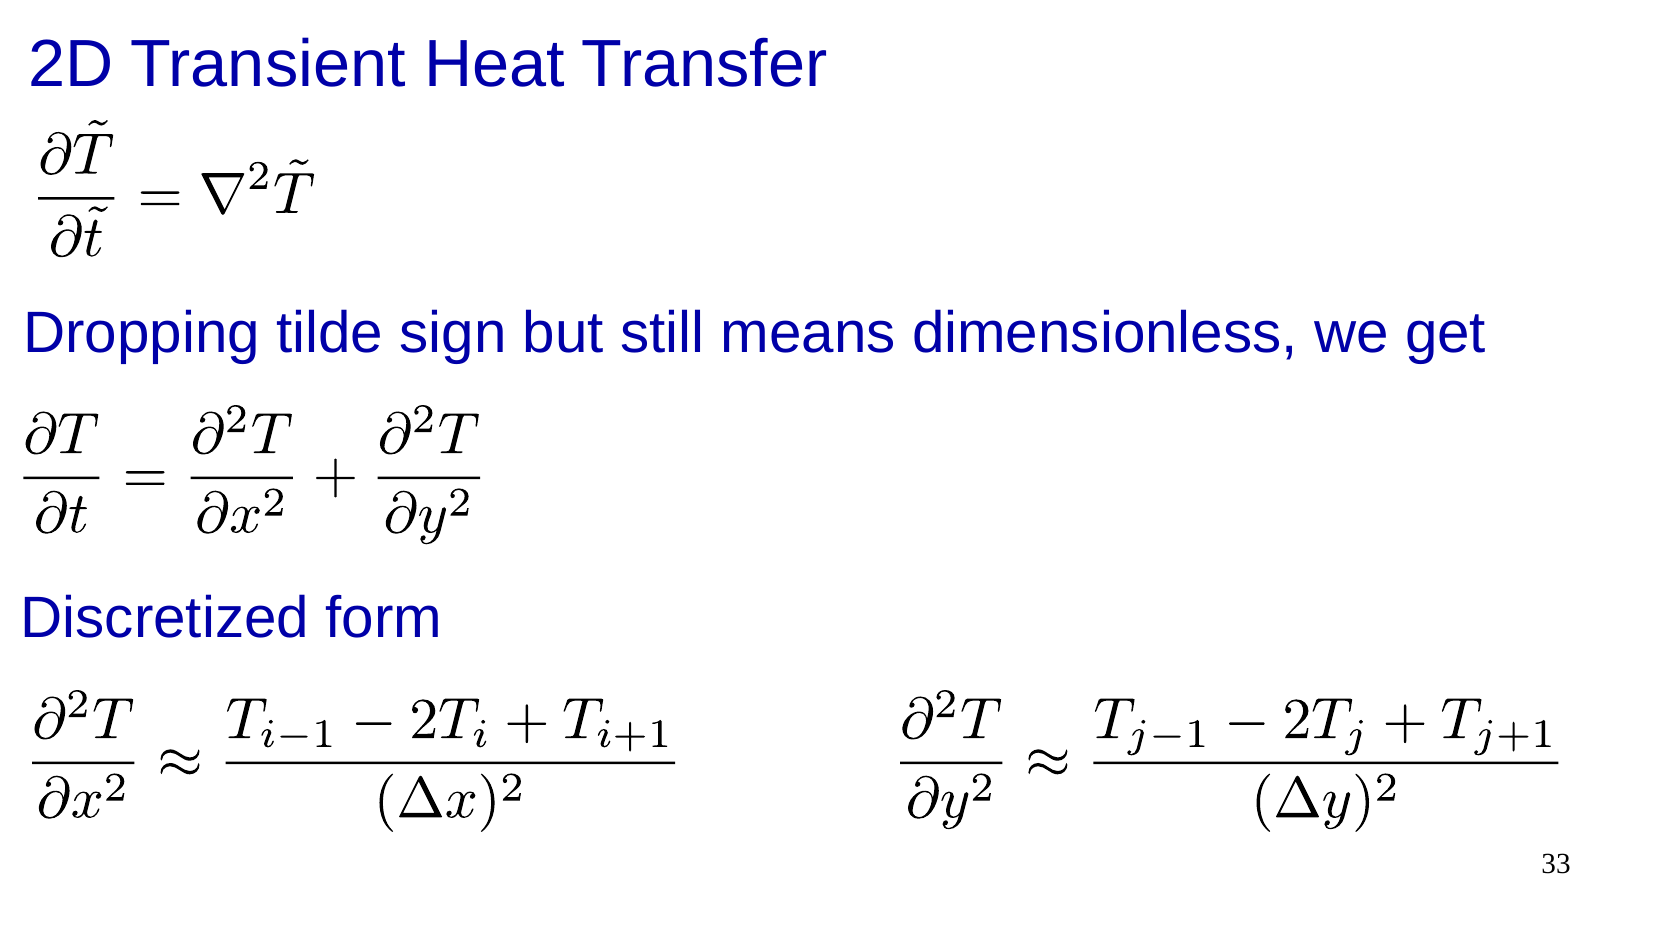

# 2D Transient Heat Transfer
Dropping tilde sign but still means dimensionless, we get
Discretized form
33